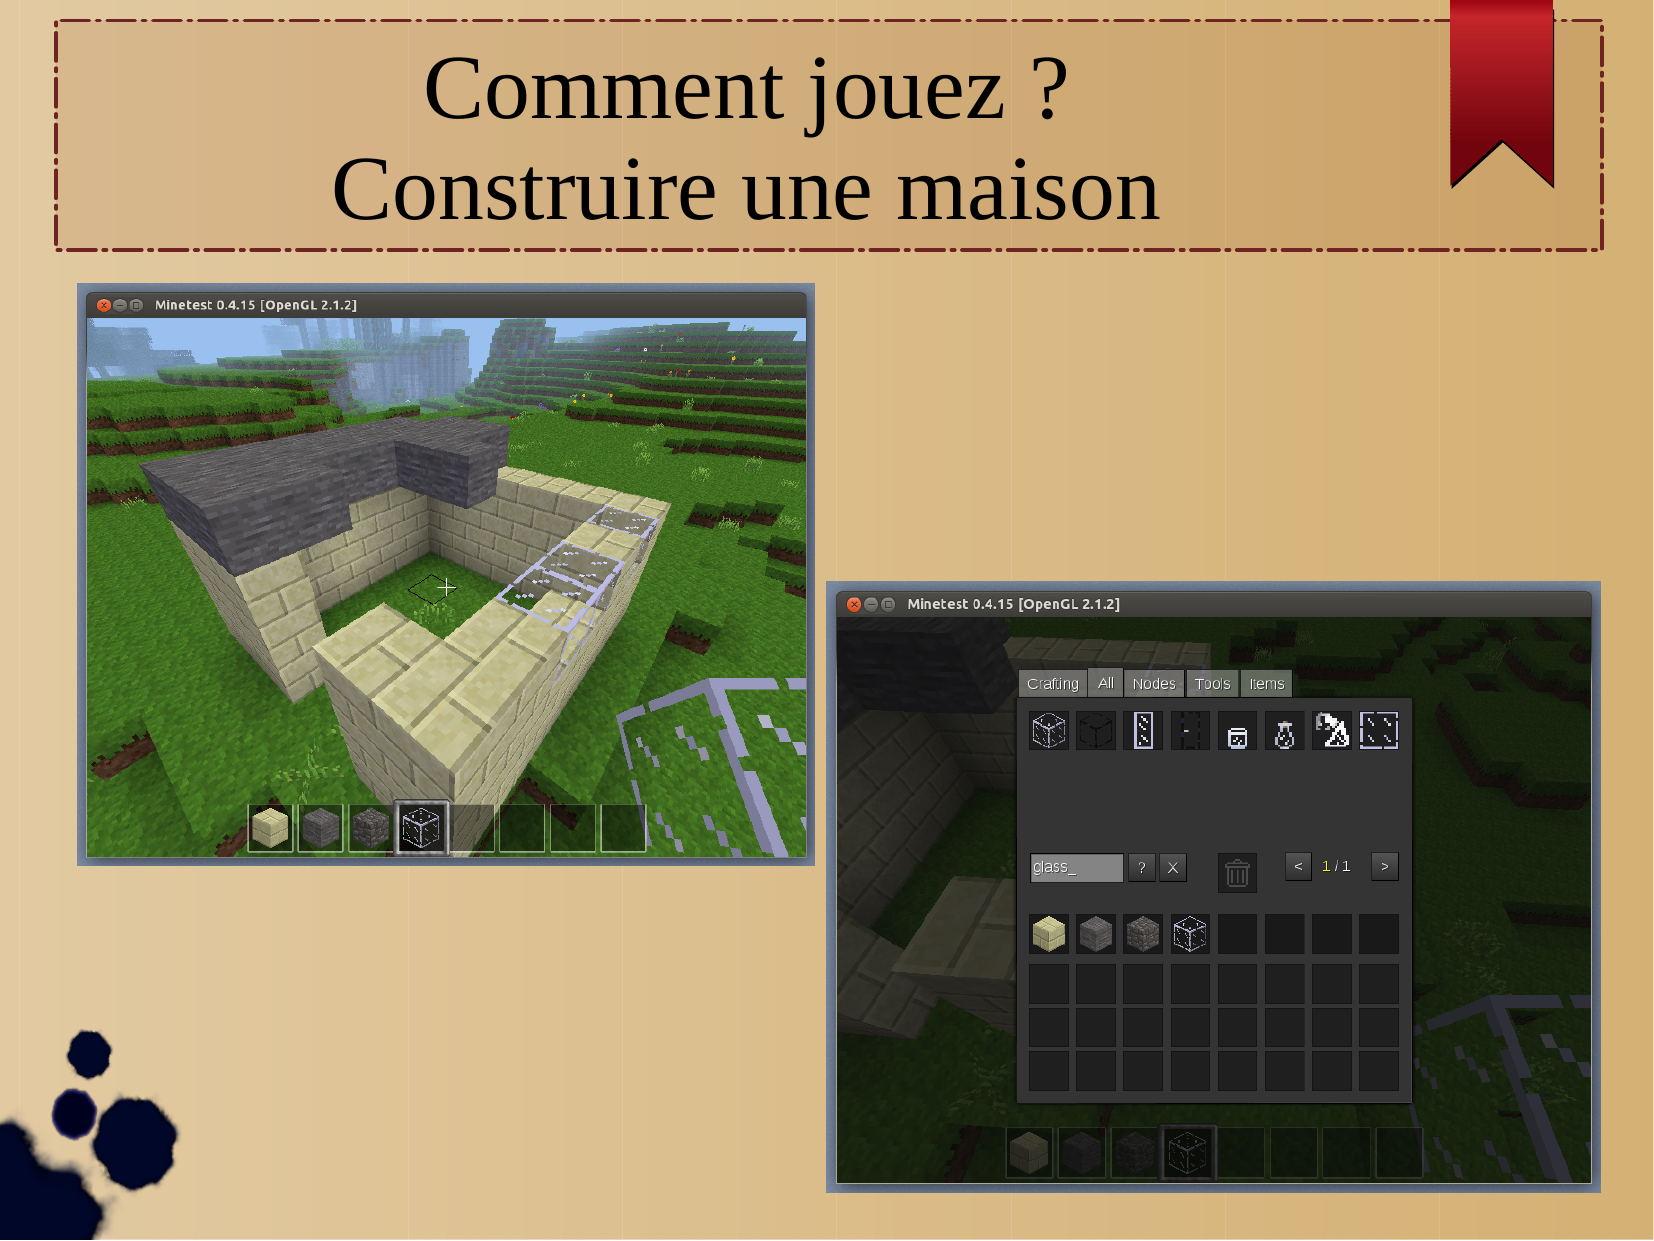

# Comment jouez ? Construire une maison